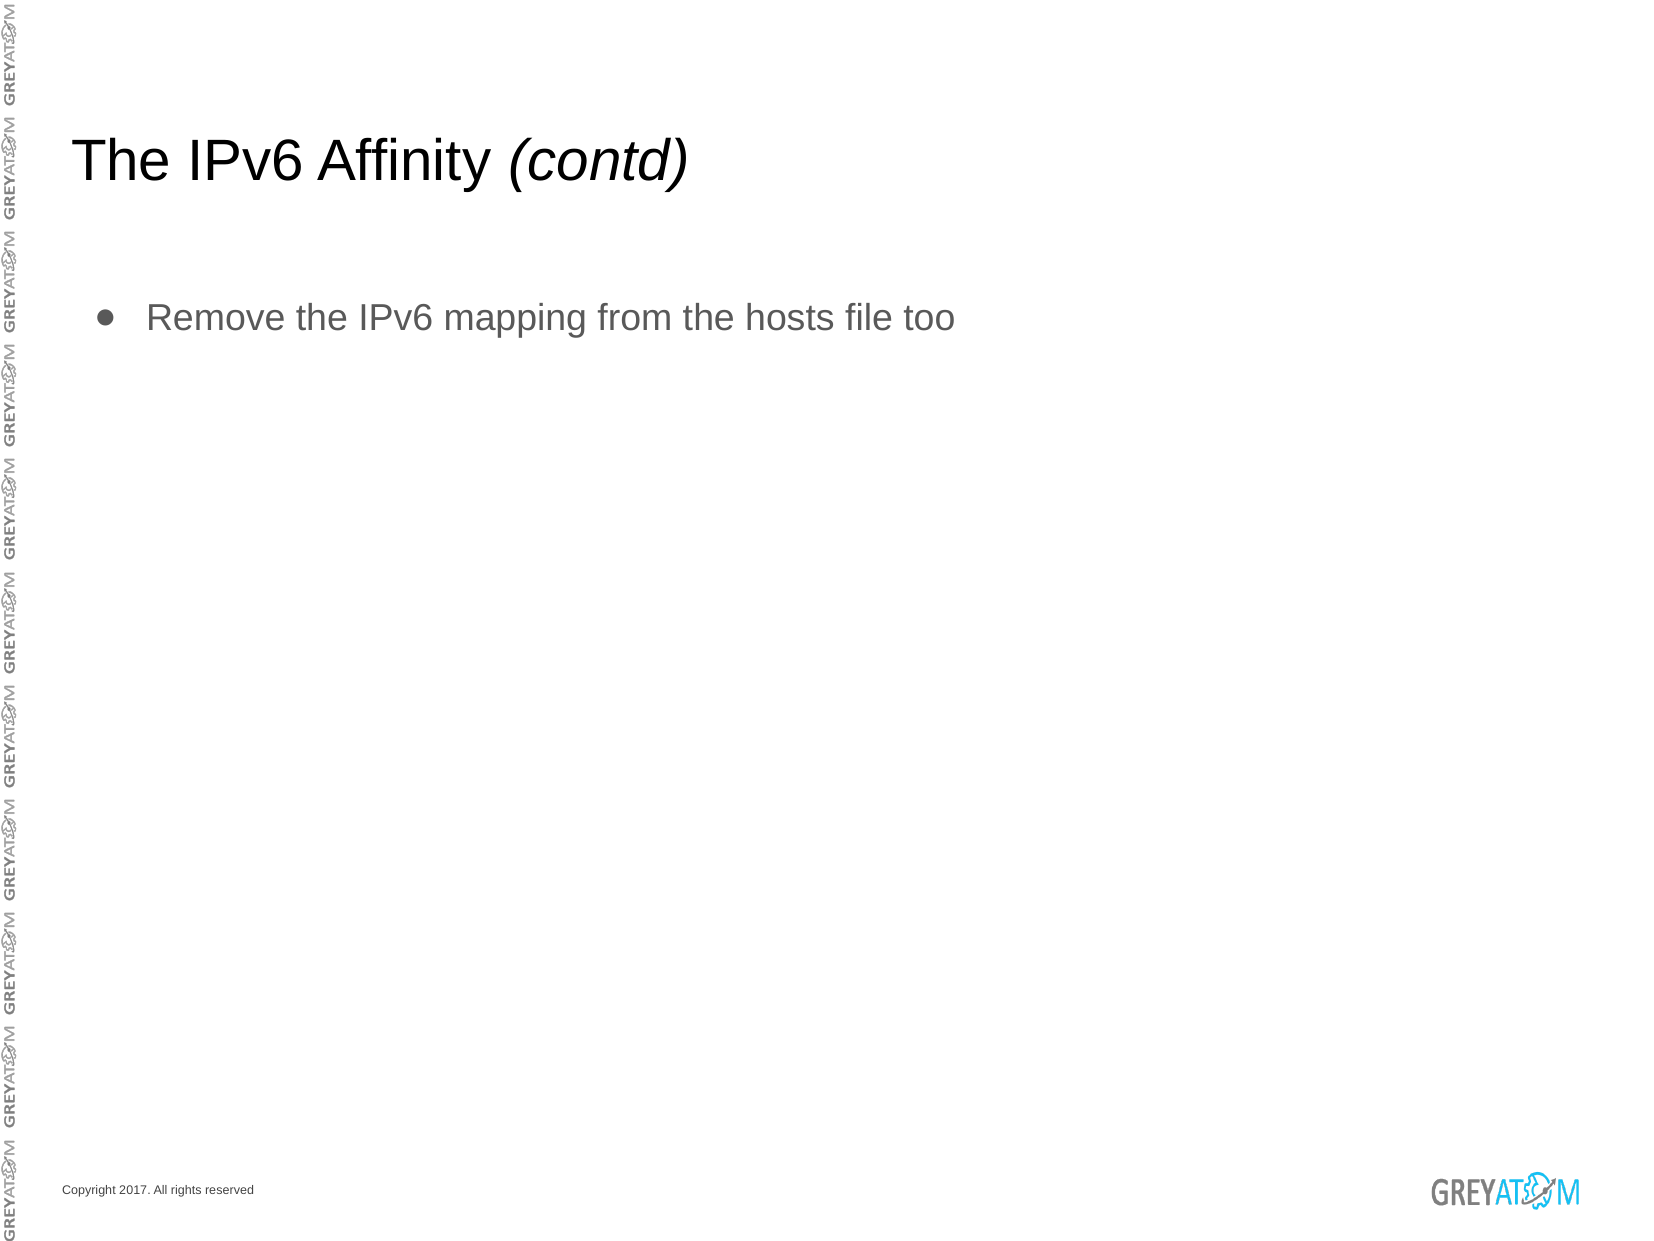

The IPv6 Affinity (contd)
Remove the IPv6 mapping from the hosts file too